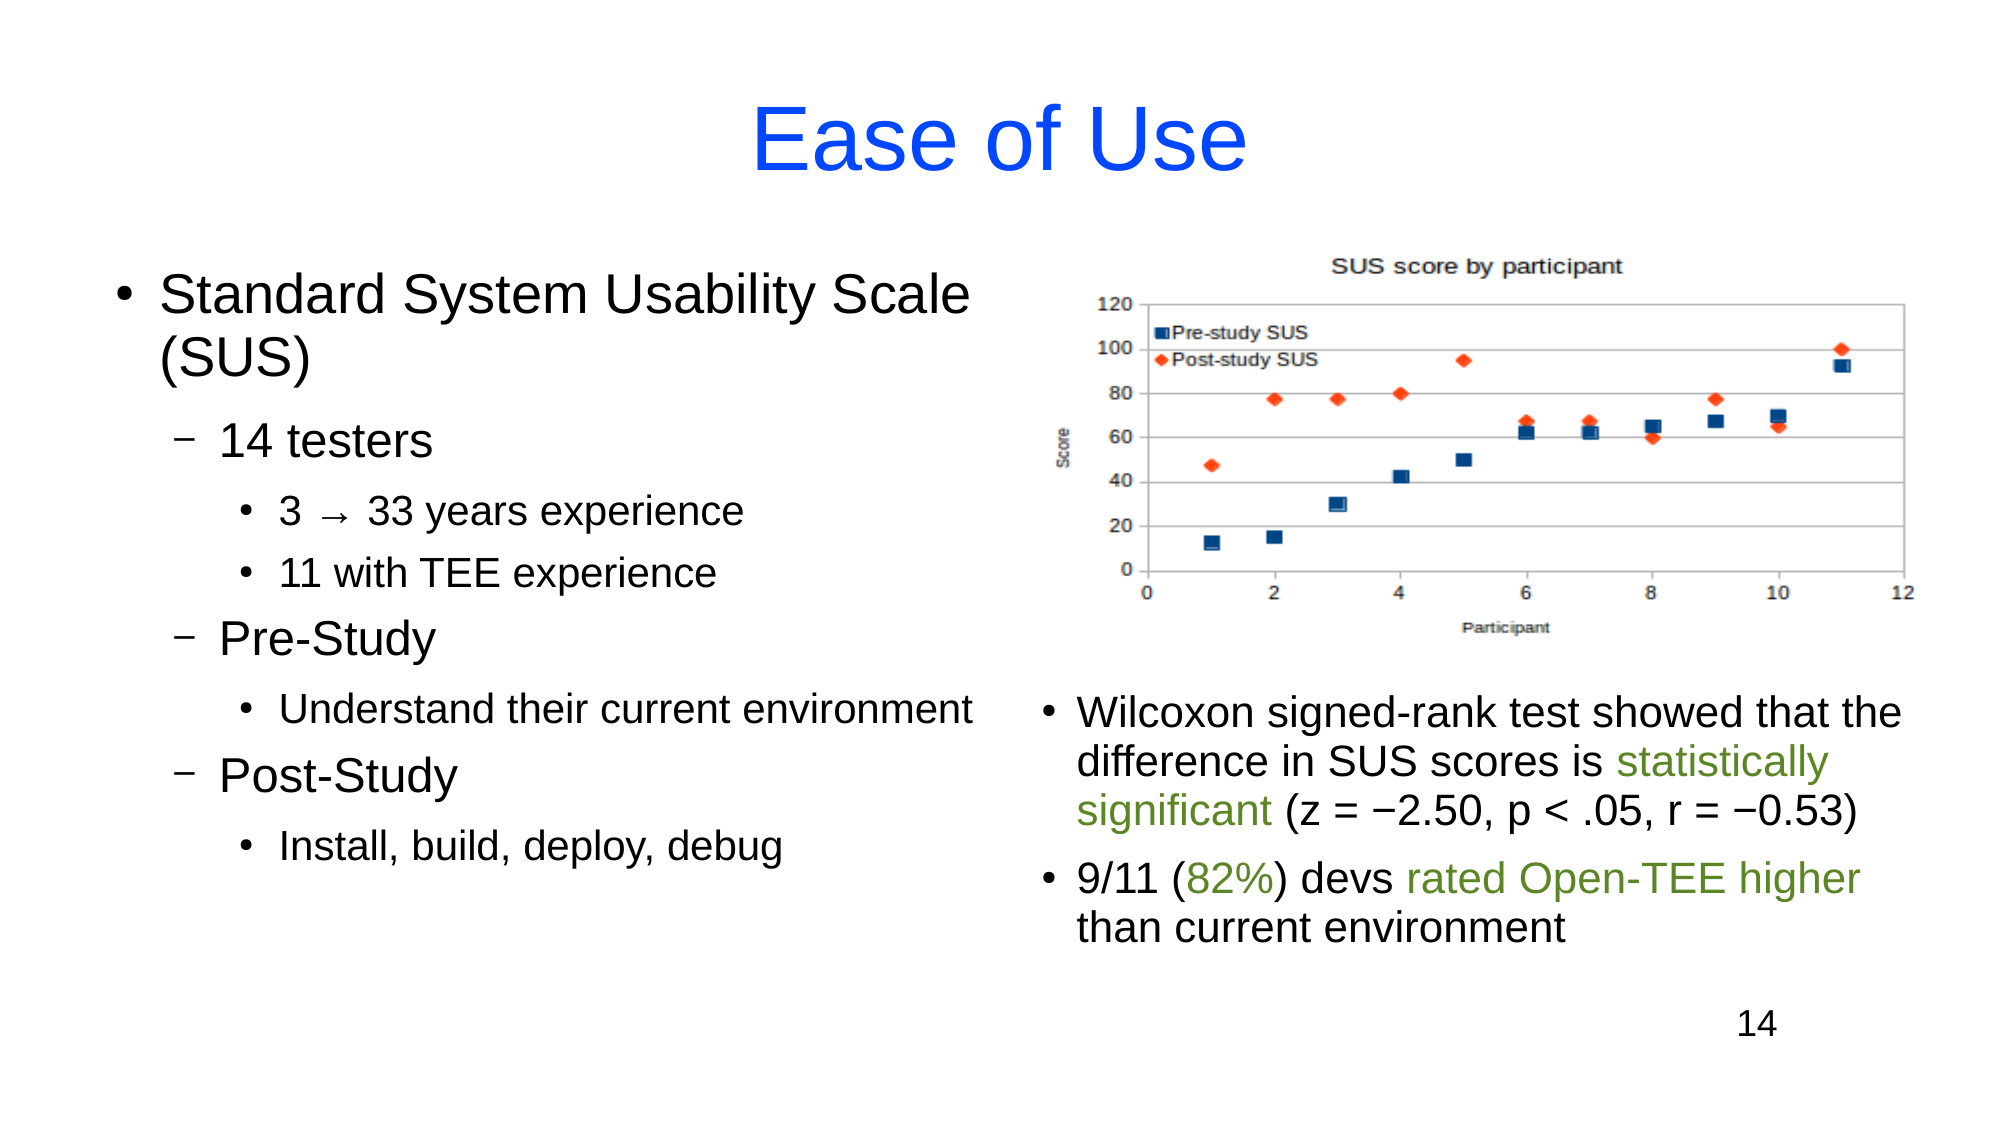

# Ease of Use
Standard System Usability Scale (SUS)
14 testers
3 → 33 years experience
11 with TEE experience
Pre-Study
Understand their current environment
Post-Study
Install, build, deploy, debug
Wilcoxon signed-rank test showed that the difference in SUS scores is statistically significant (z = −2.50, p < .05, r = −0.53)
9/11 (82%) devs rated Open-TEE higher than current environment